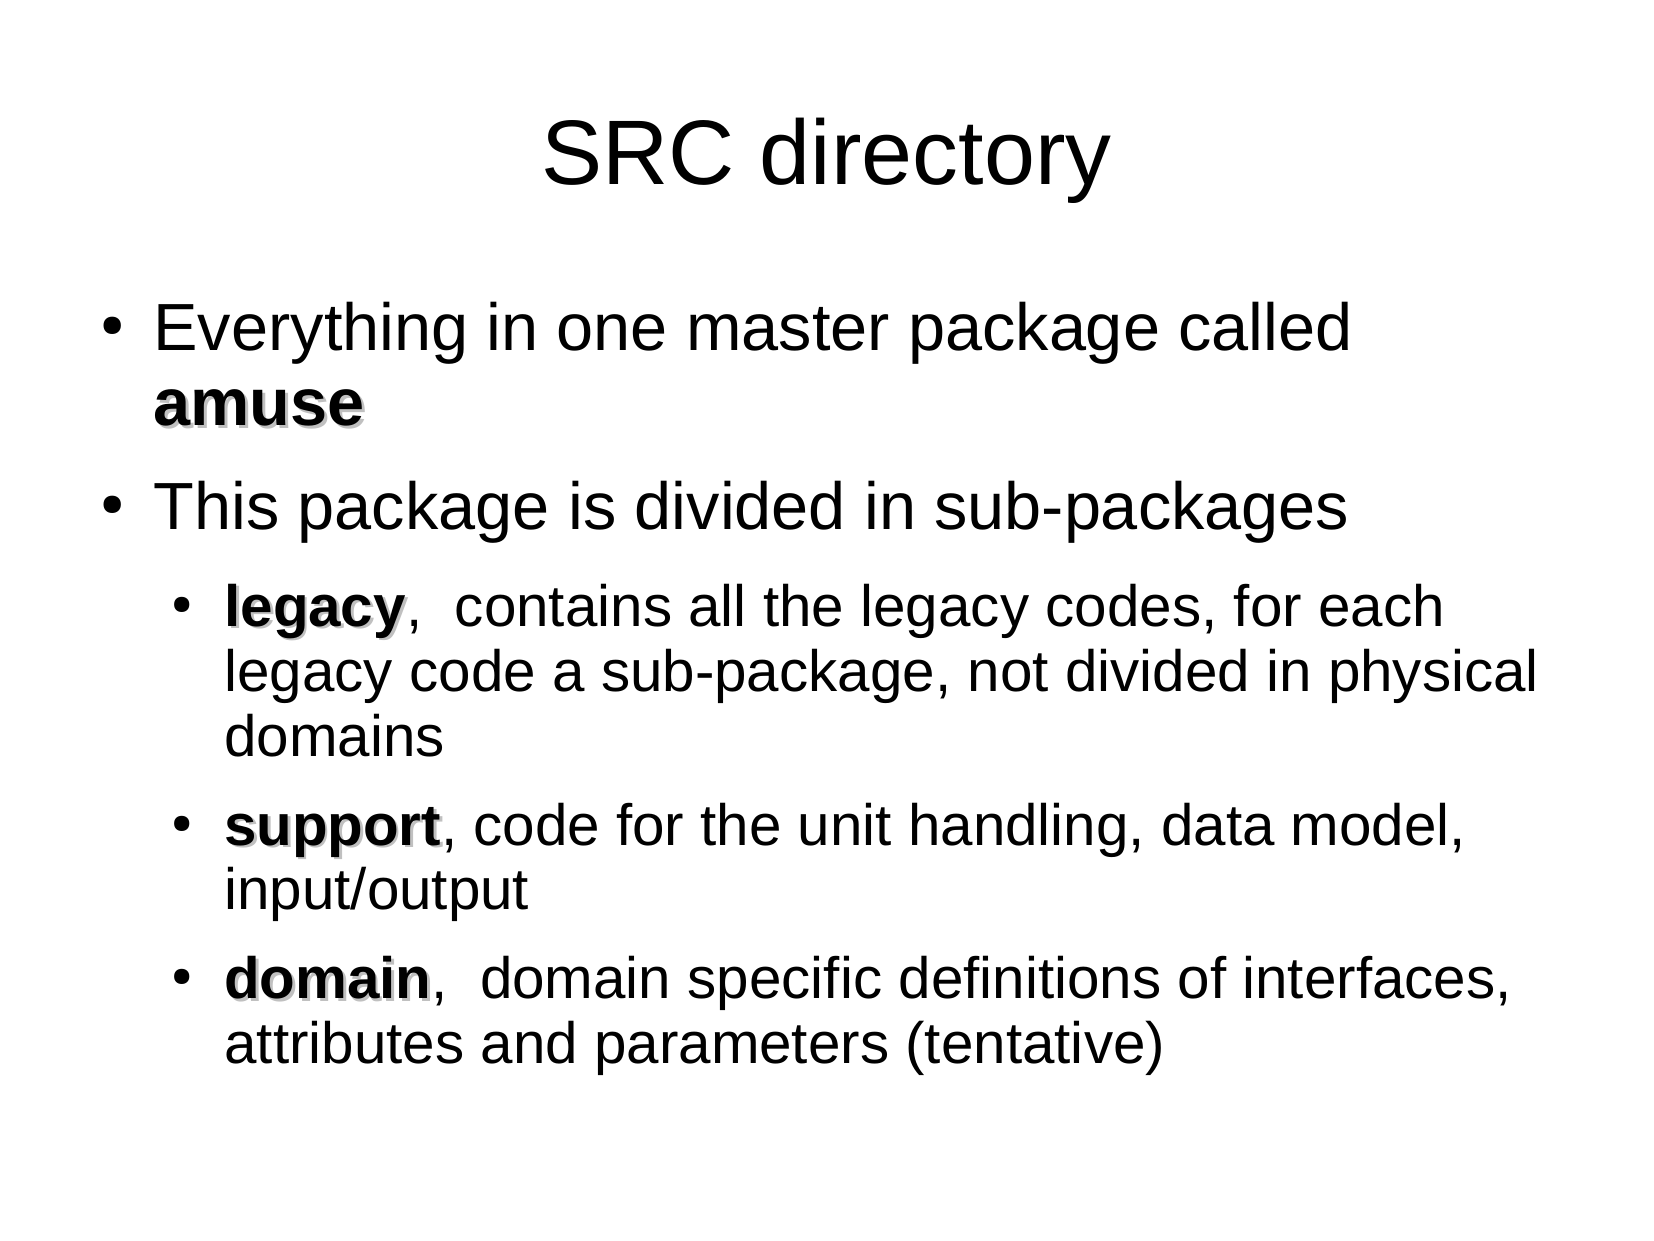

# SRC directory
Everything in one master package called amuse
This package is divided in sub-packages
legacy, contains all the legacy codes, for each legacy code a sub-package, not divided in physical domains
support, code for the unit handling, data model, input/output
domain, domain specific definitions of interfaces, attributes and parameters (tentative)